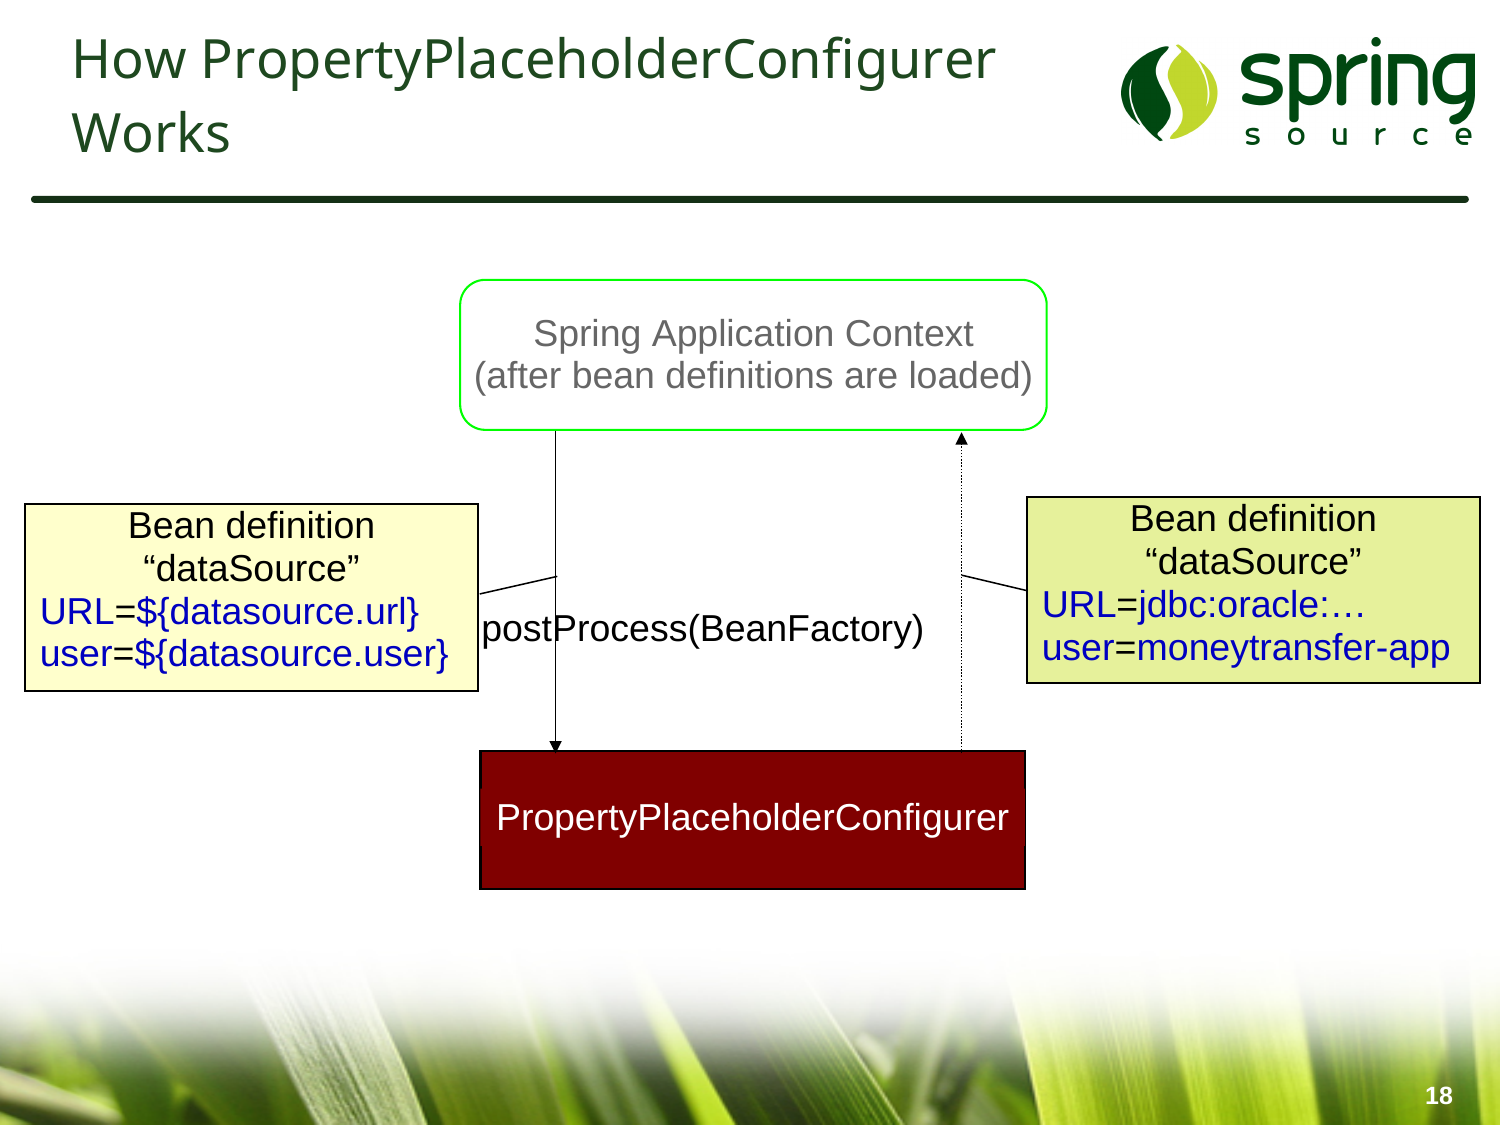

# How PropertyPlaceholderConfigurer Works
Spring Application Context
(after bean definitions are loaded)
Bean definition
“dataSource”
URL=${datasource.url}
user=${datasource.user}
postProcess(BeanFactory)
Bean definition
“dataSource”
URL=jdbc:oracle:…
user=moneytransfer-app
PropertyPlaceholderConfigurer